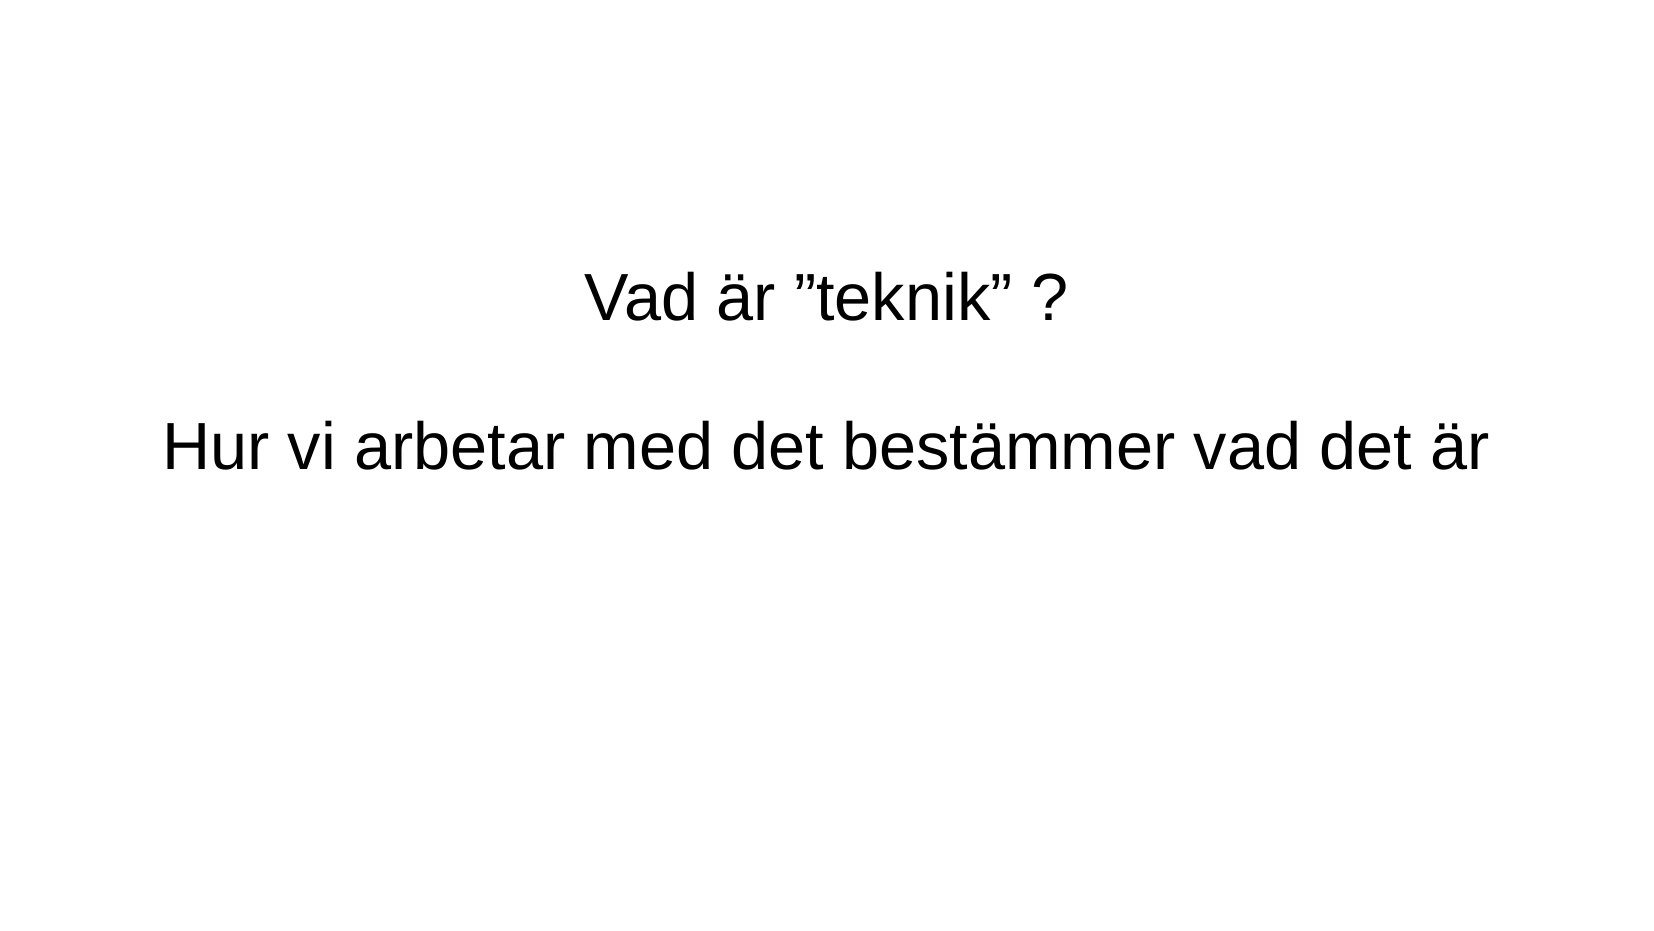

# Vad är ”teknik” ?
Hur vi arbetar med det bestämmer vad det är